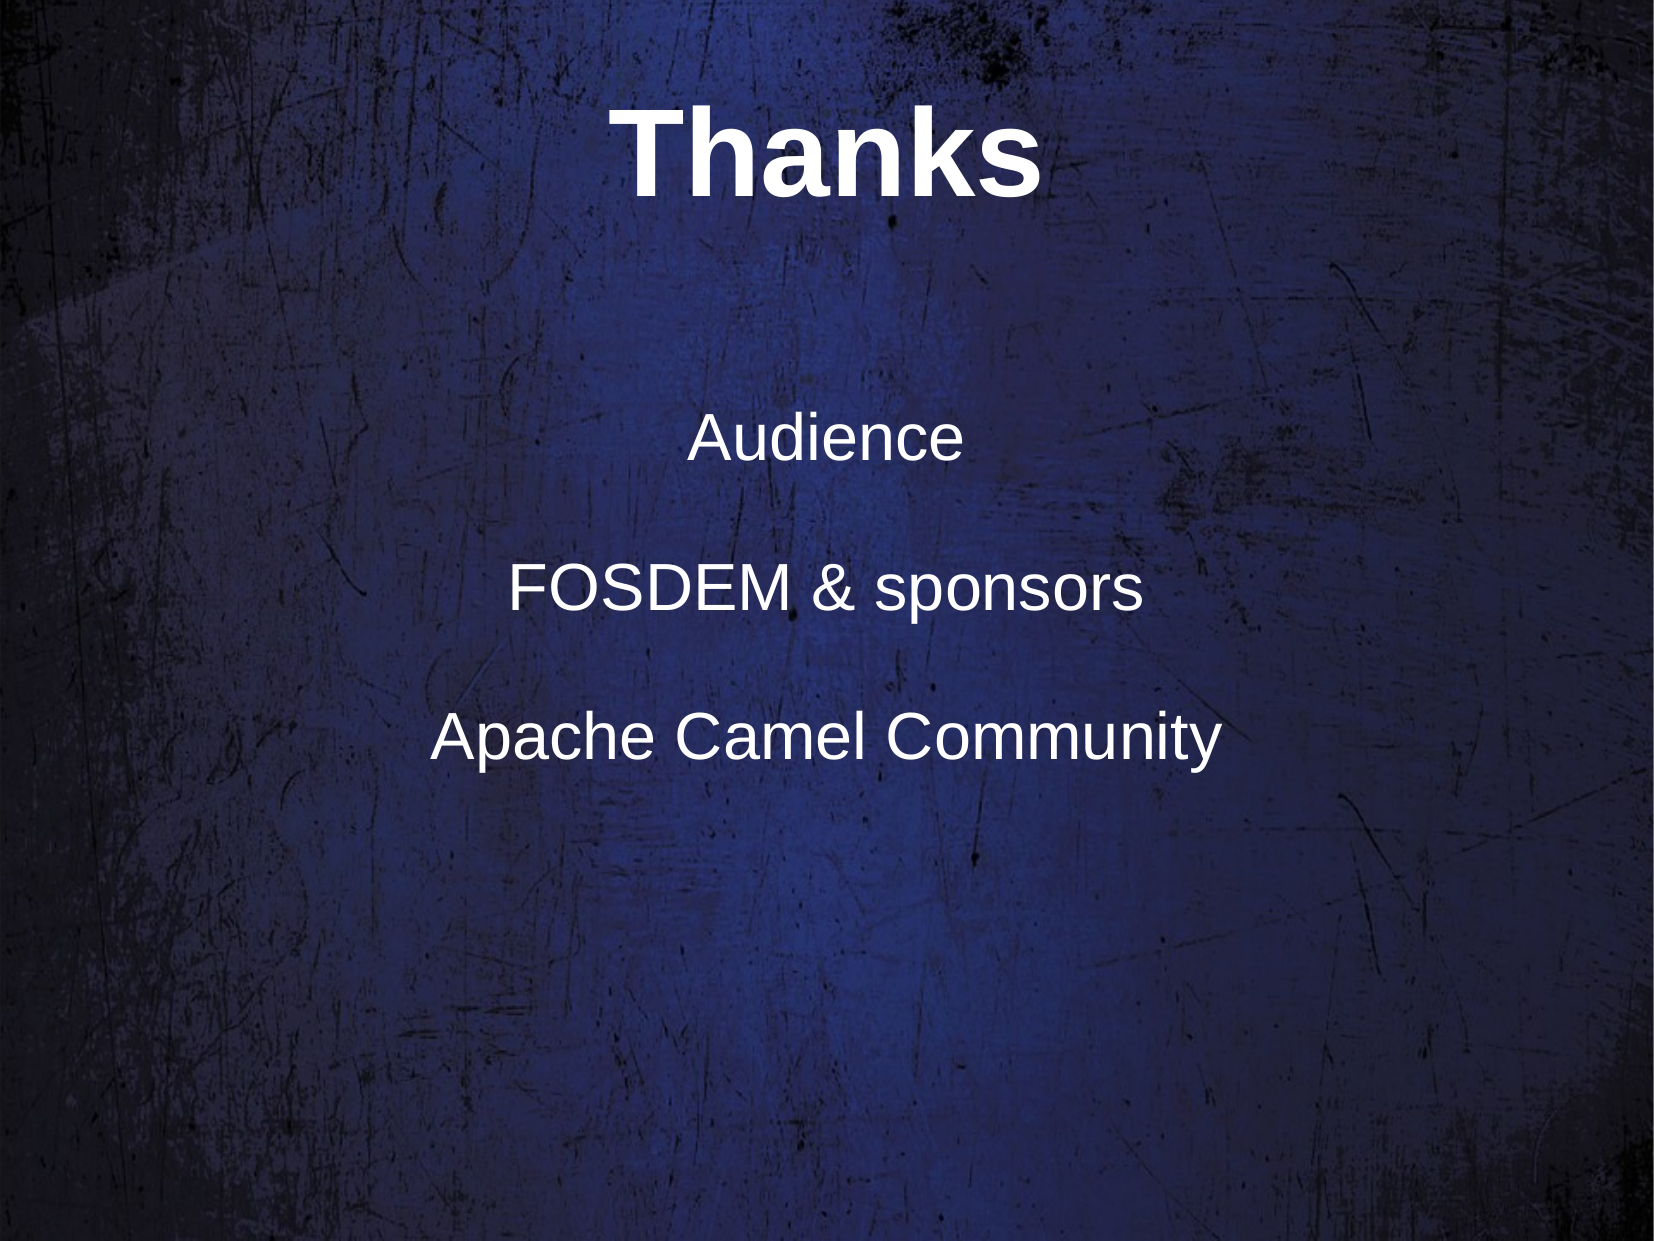

# Thanks
Audience
FOSDEM & sponsors
Apache Camel Community